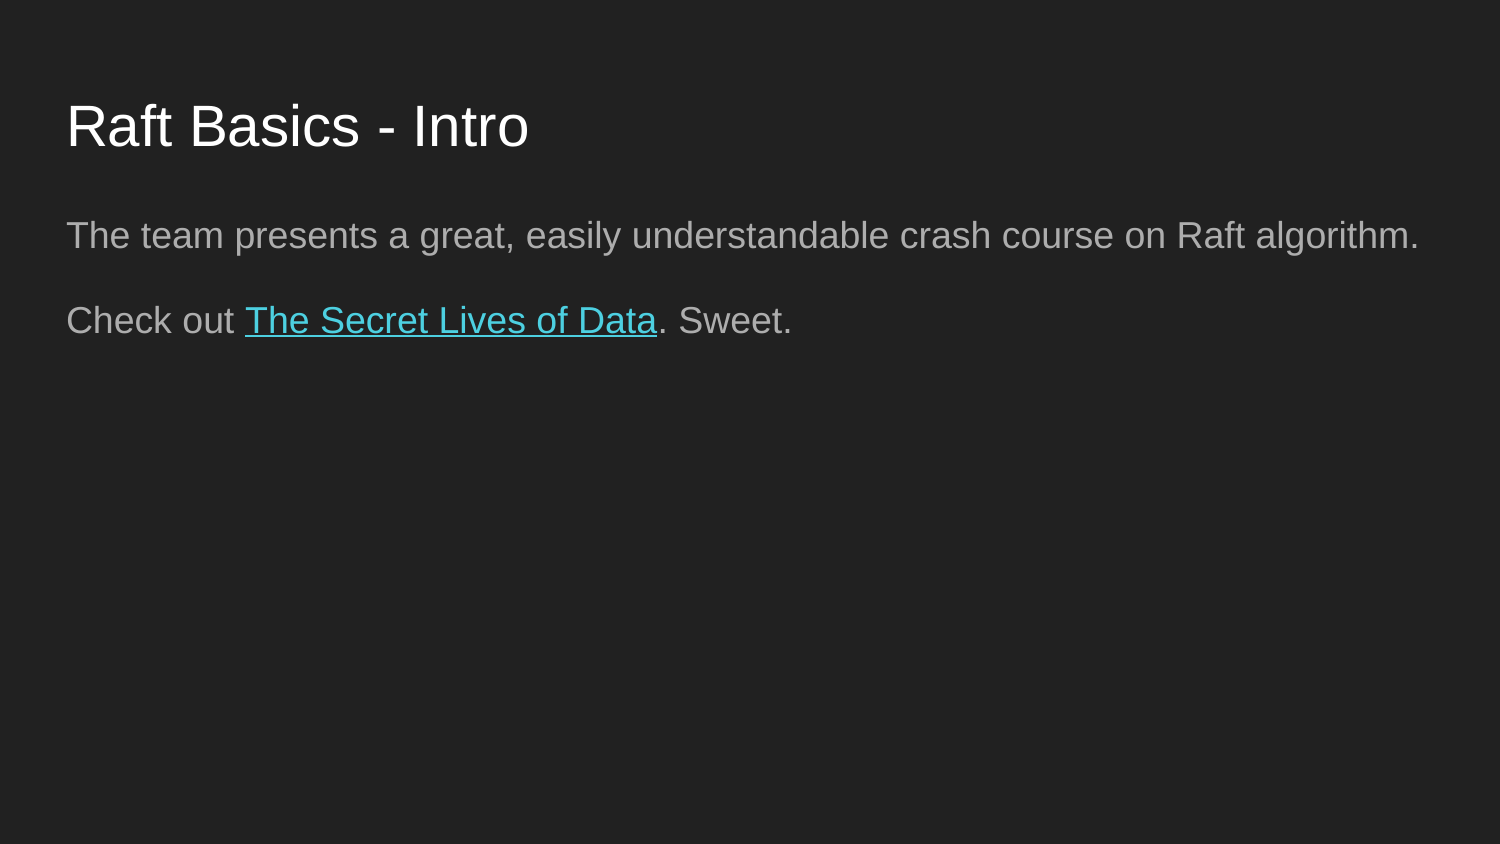

# Raft Basics - Intro
The team presents a great, easily understandable crash course on Raft algorithm.
Check out The Secret Lives of Data. Sweet.